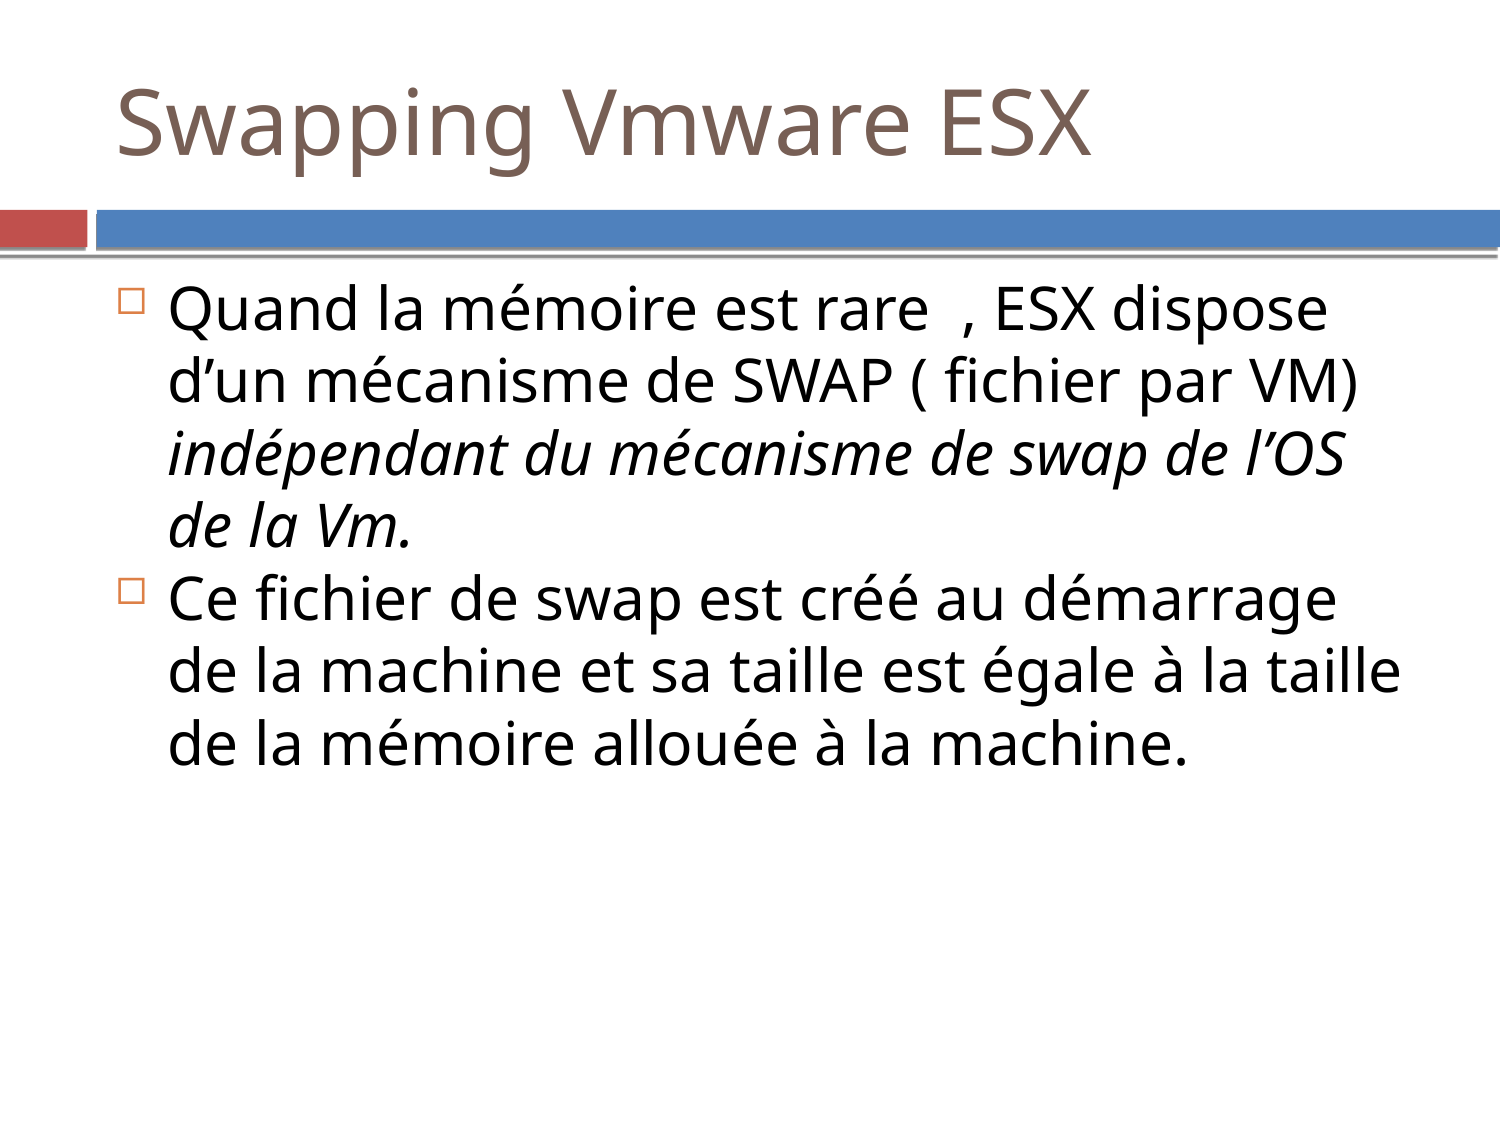

Swapping Vmware ESX
Quand la mémoire est rare , ESX dispose d’un mécanisme de SWAP ( fichier par VM) indépendant du mécanisme de swap de l’OS de la Vm.
Ce fichier de swap est créé au démarrage de la machine et sa taille est égale à la taille de la mémoire allouée à la machine.